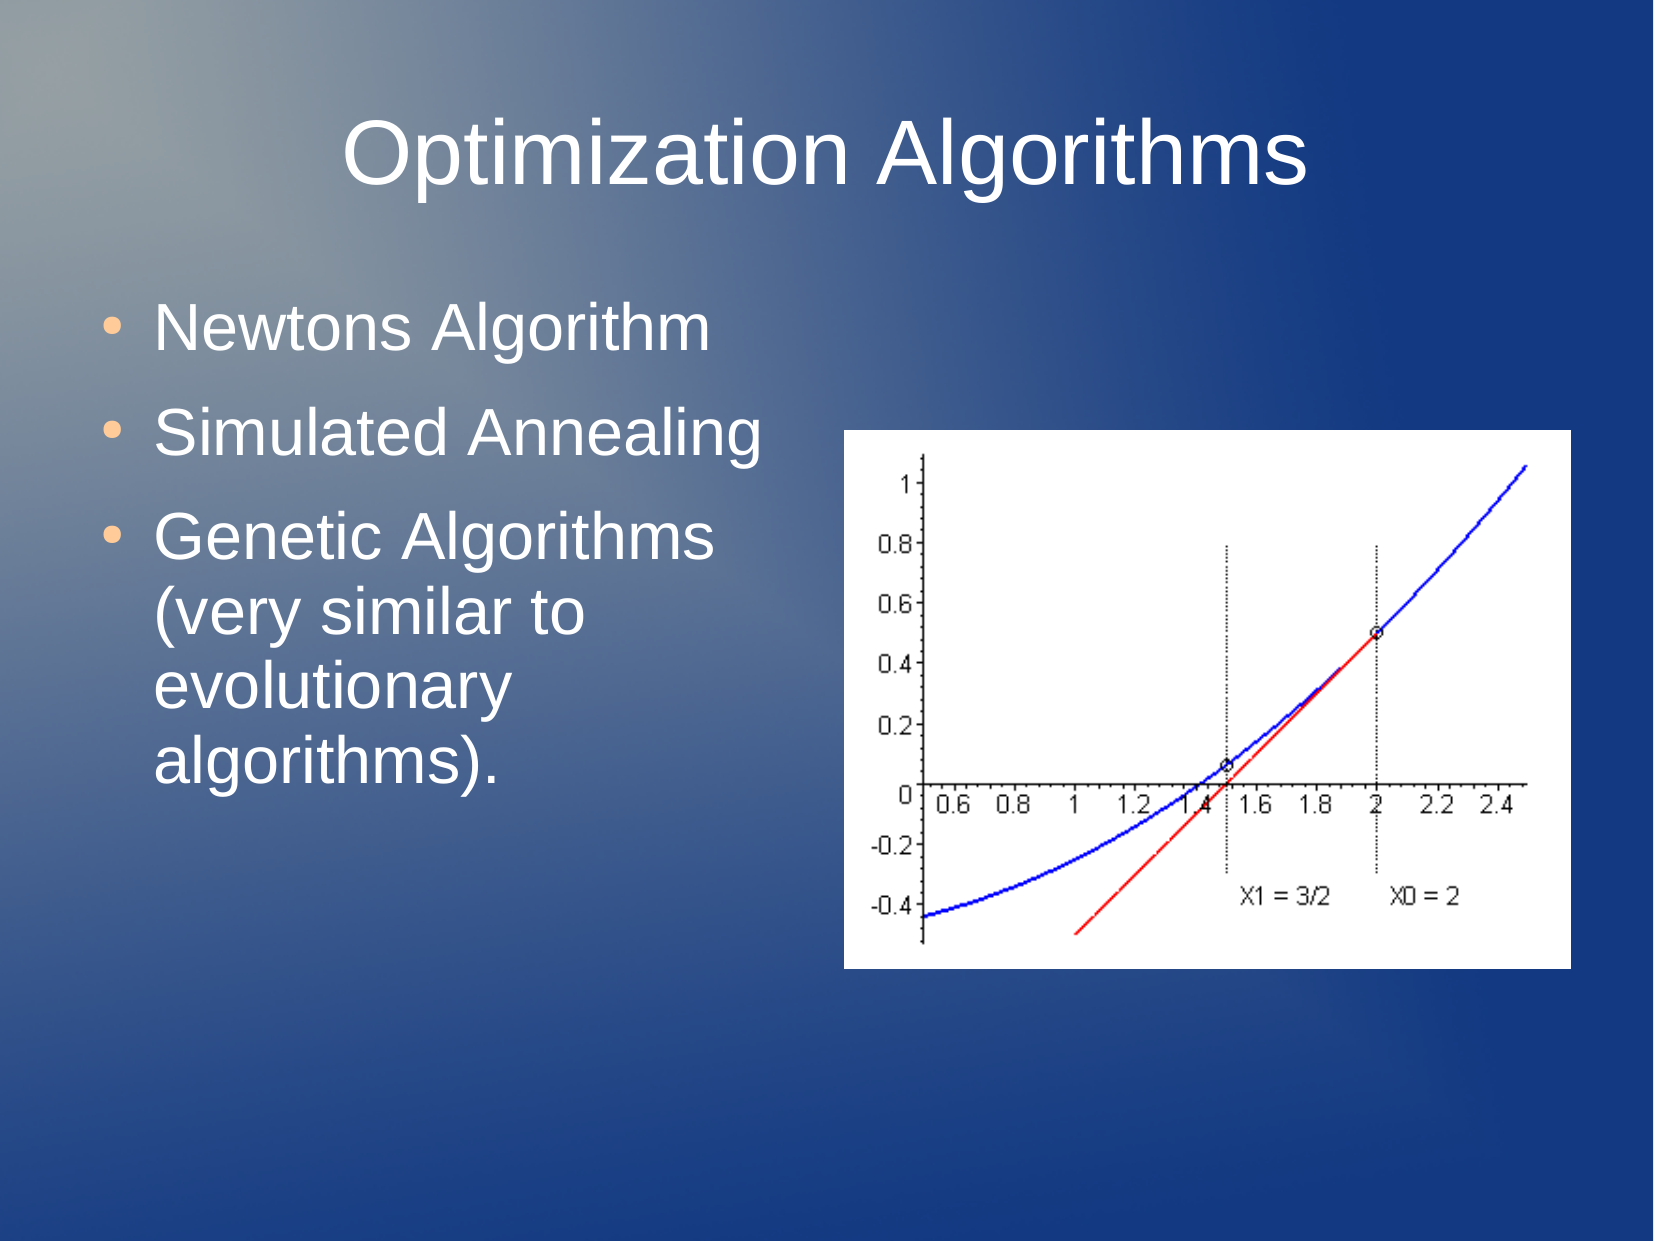

# Optimization Algorithms
Newtons Algorithm
Simulated Annealing
Genetic Algorithms (very similar to evolutionary algorithms).